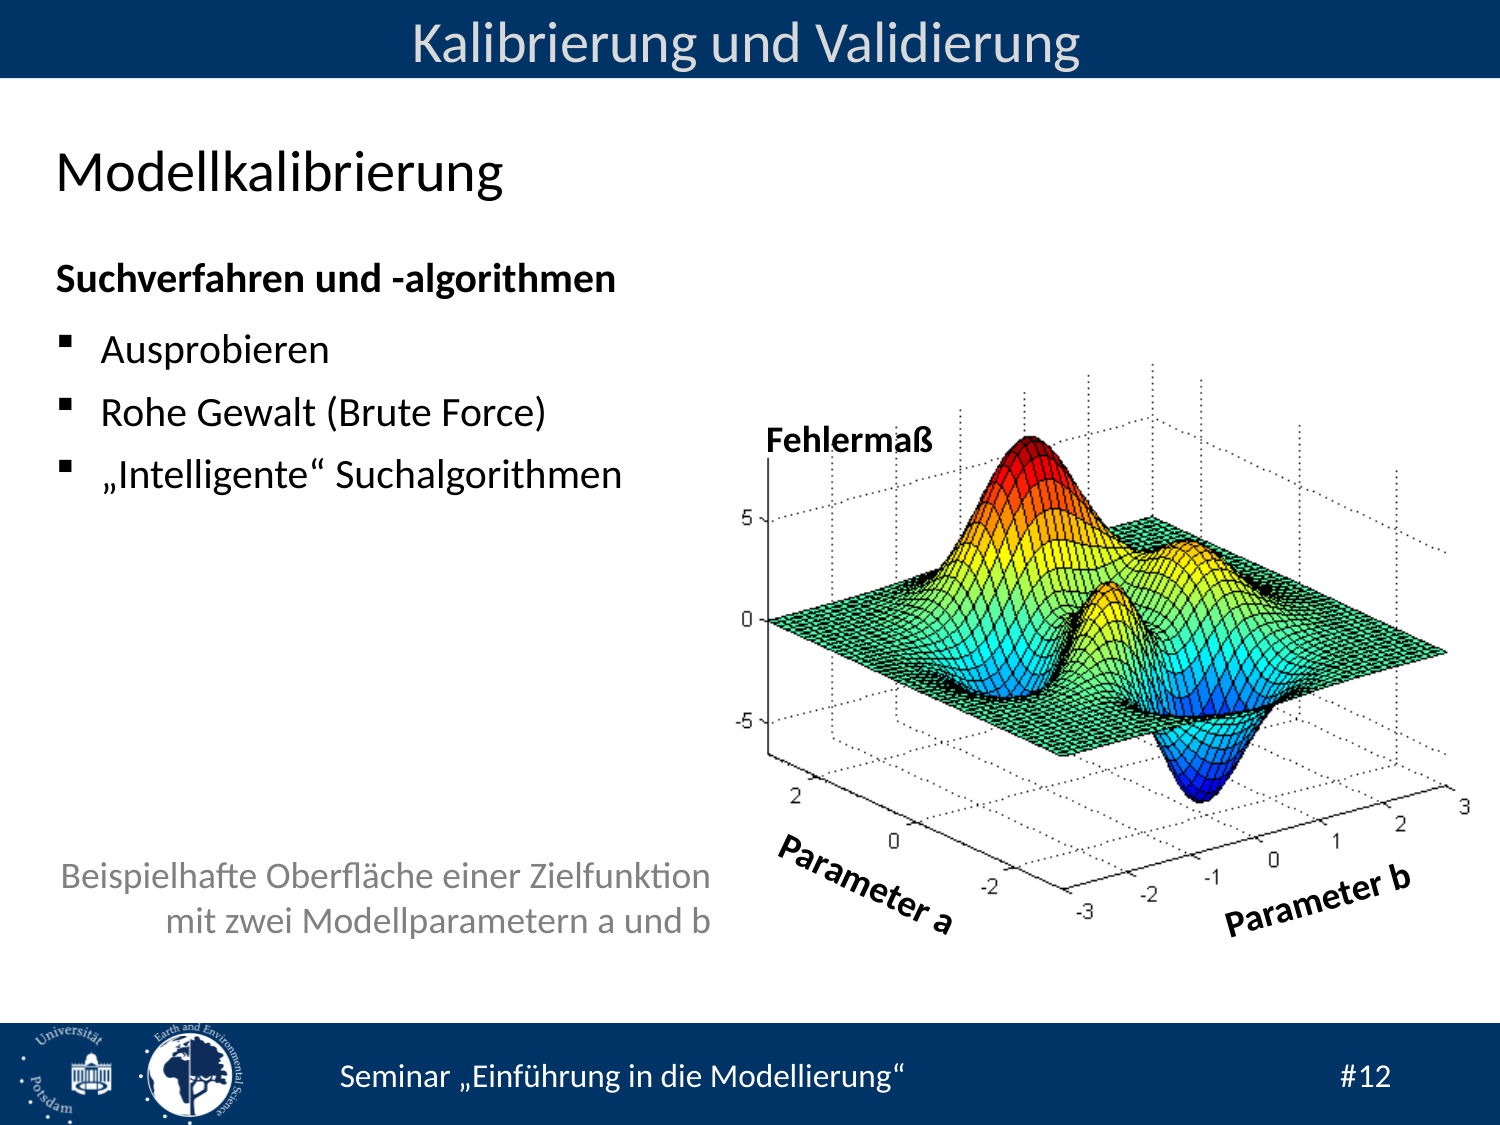

Kalibrierung und Validierung
Modellkalibrierung
Suchverfahren und -algorithmen
Ausprobieren
Rohe Gewalt (Brute Force)
„Intelligente“ Suchalgorithmen
Fehlermaß
Beispielhafte Oberfläche einer Zielfunktion mit zwei Modellparametern a und b
Parameter a
Parameter b